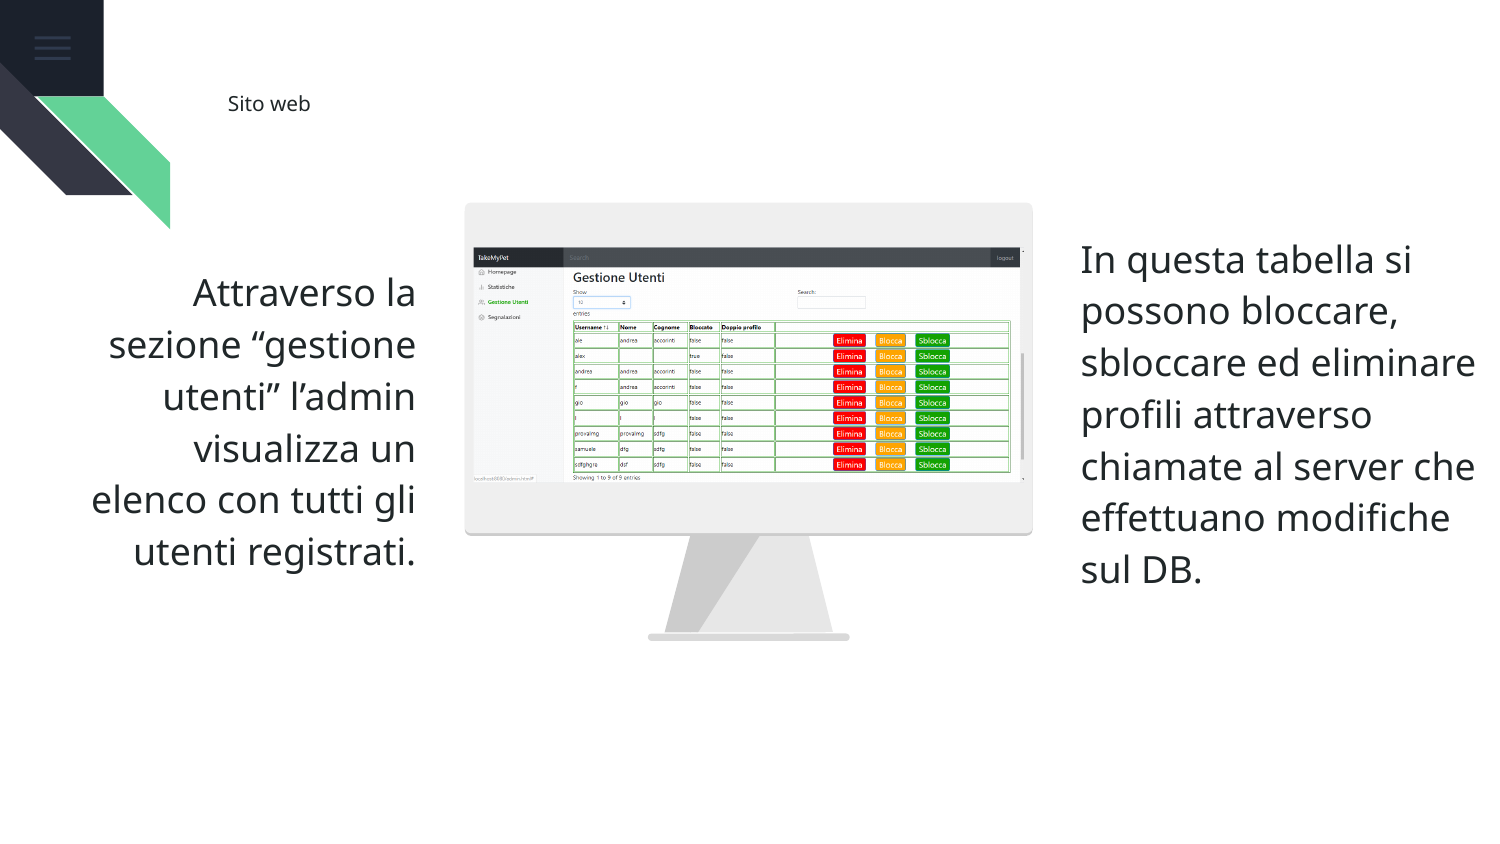

# Sito web
In questa tabella si possono bloccare, sbloccare ed eliminare profili attraverso chiamate al server che effettuano modifiche sul DB.
Attraverso la sezione “gestione utenti” l’admin visualizza un elenco con tutti gli utenti registrati.